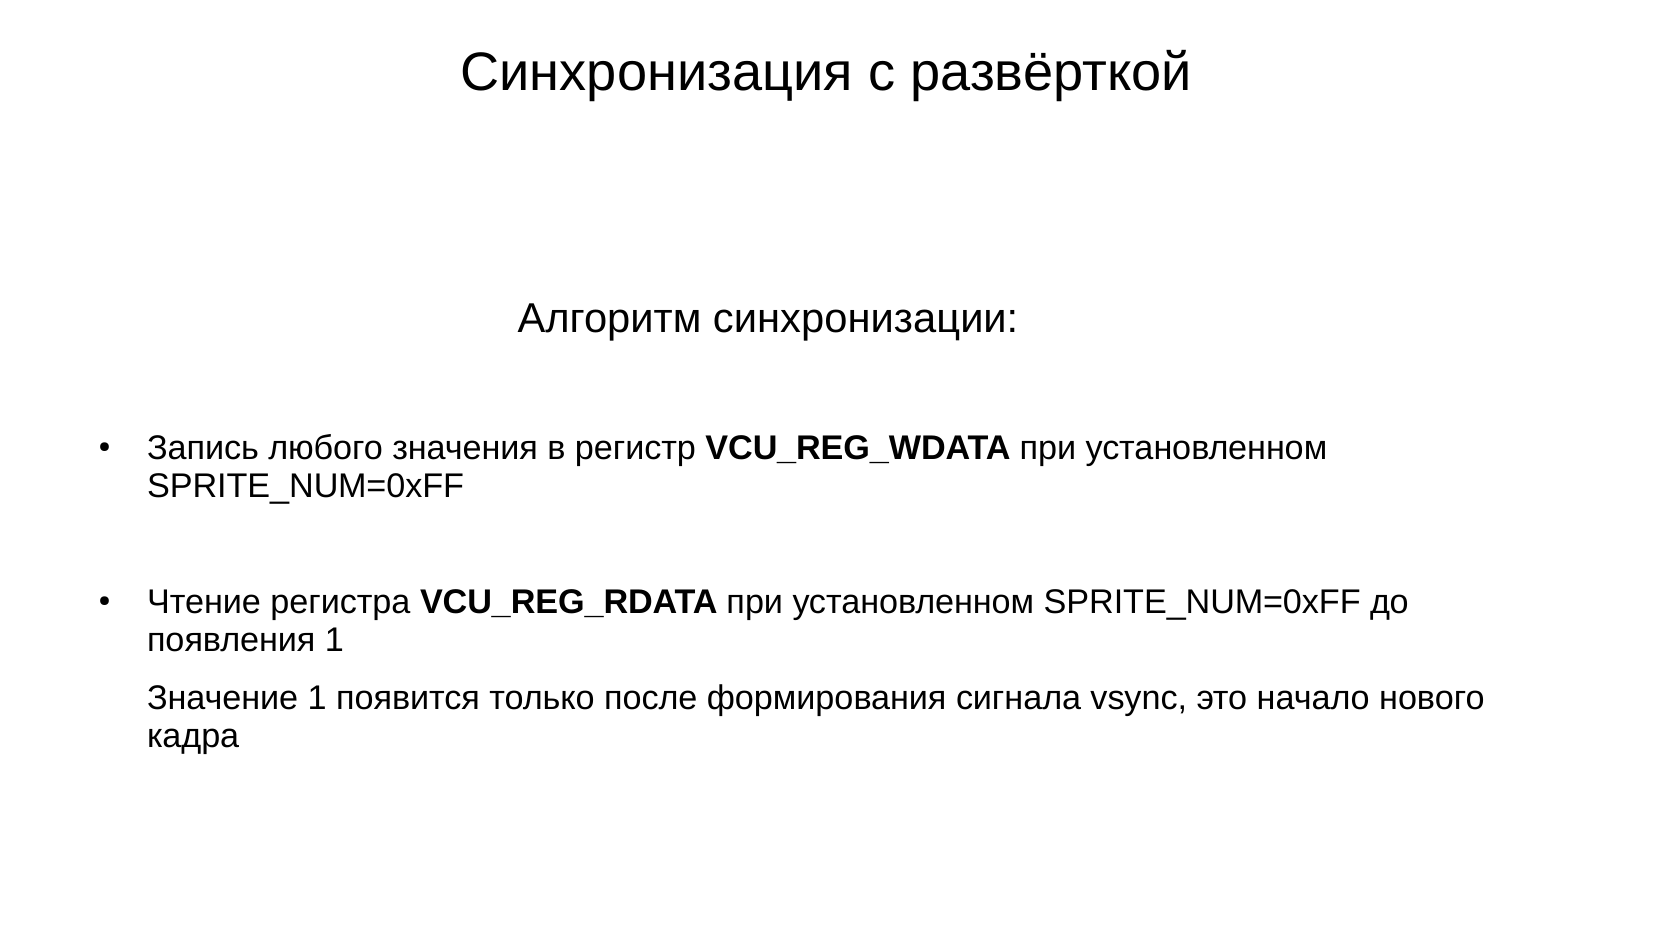

# Синхронизация с развёрткой
 Алгоритм синхронизации:
Запись любого значения в регистр VCU_REG_WDATA при установленном SPRITE_NUM=0xFF
Чтение регистра VCU_REG_RDATA при установленном SPRITE_NUM=0xFF до появления 1
Значение 1 появится только после формирования сигнала vsync, это начало нового кадра